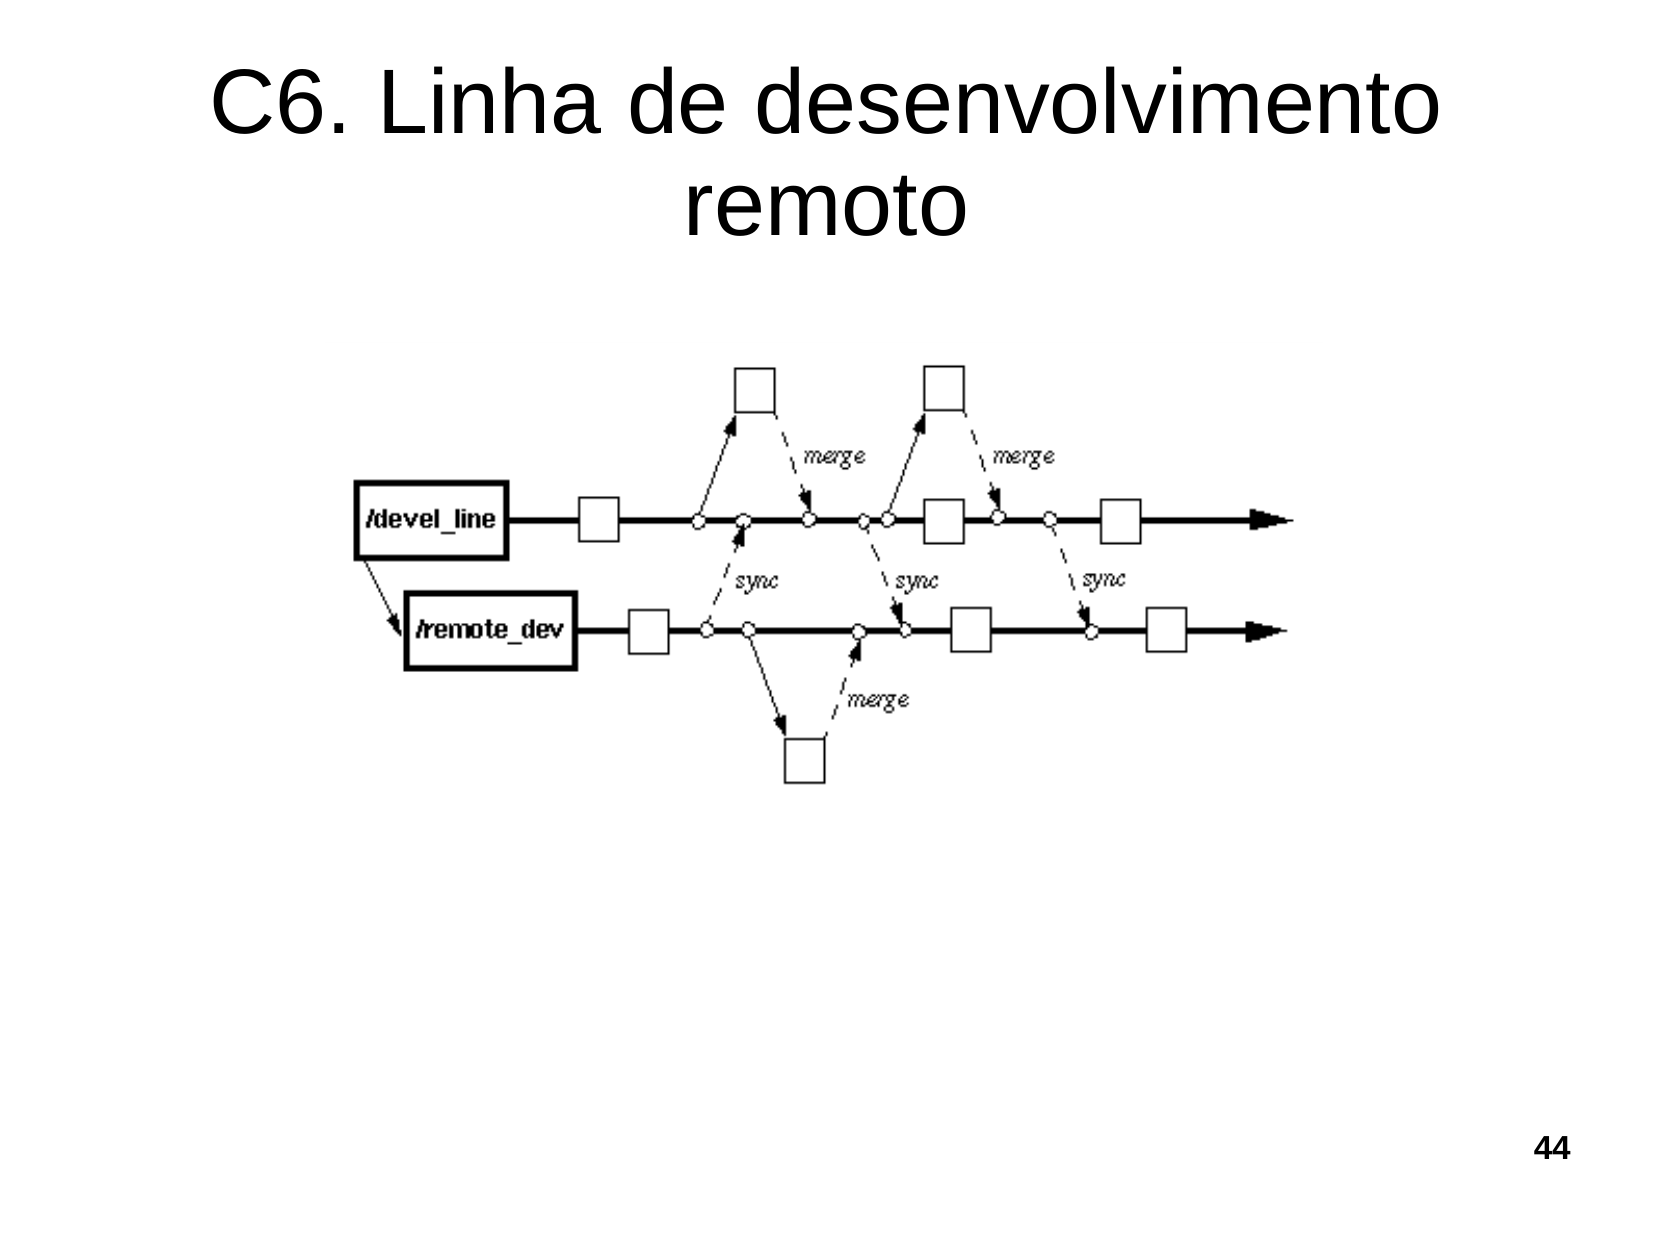

# C6. Linha de desenvolvimento remoto
44